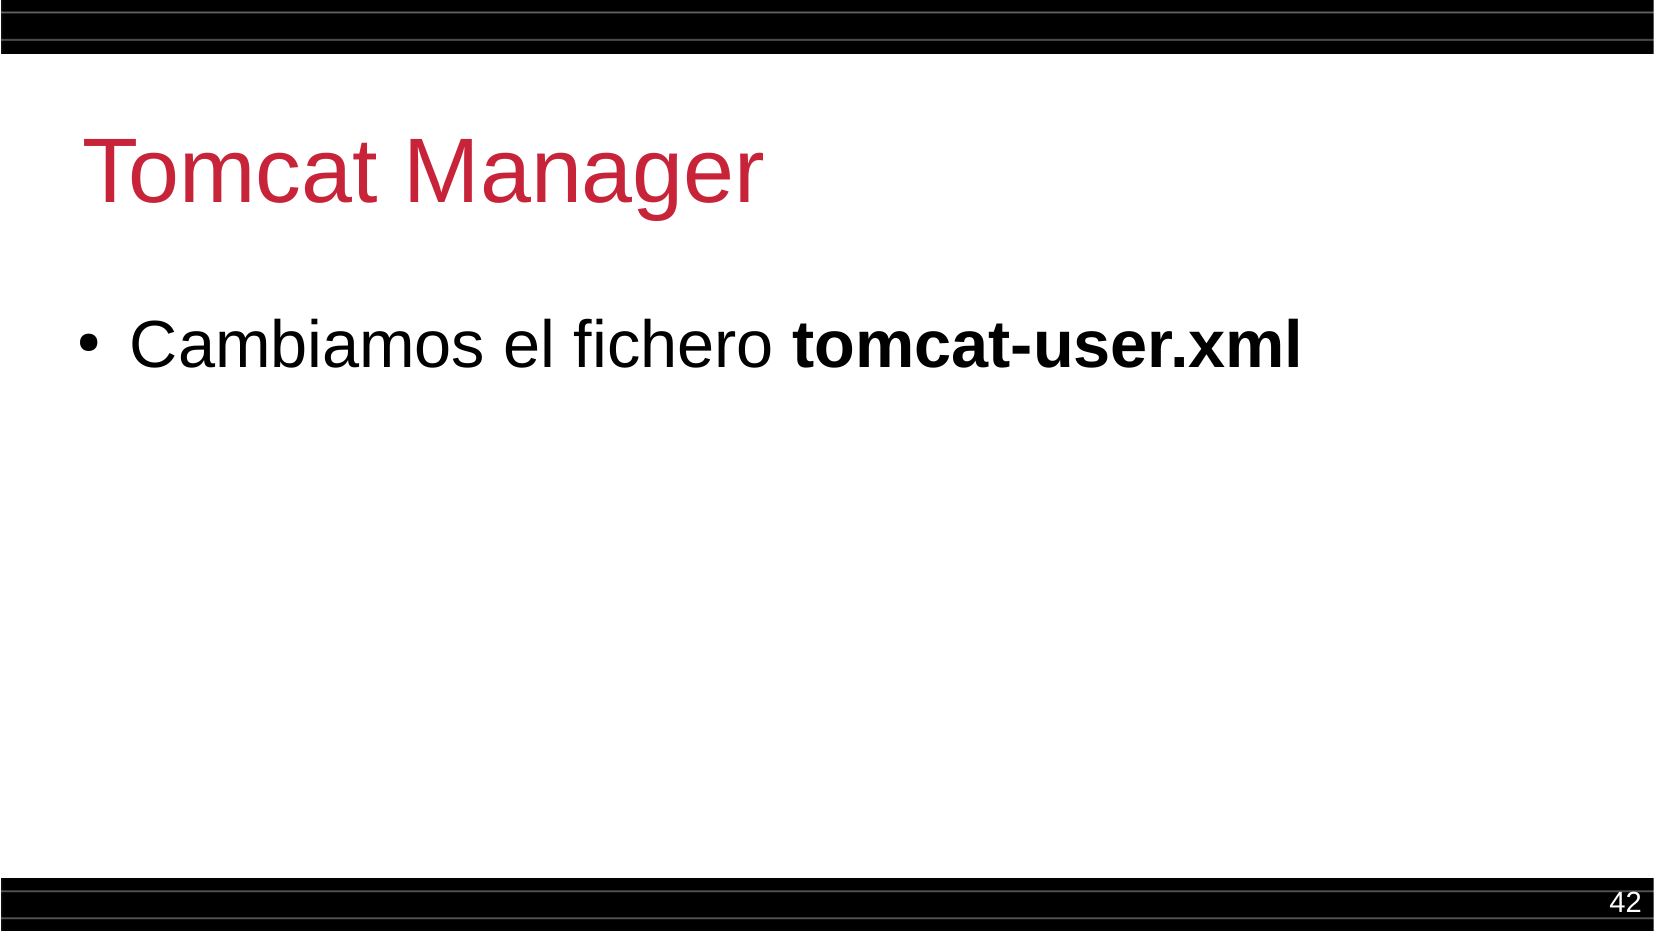

# Tomcat Manager
Cambiamos el fichero tomcat-user.xml